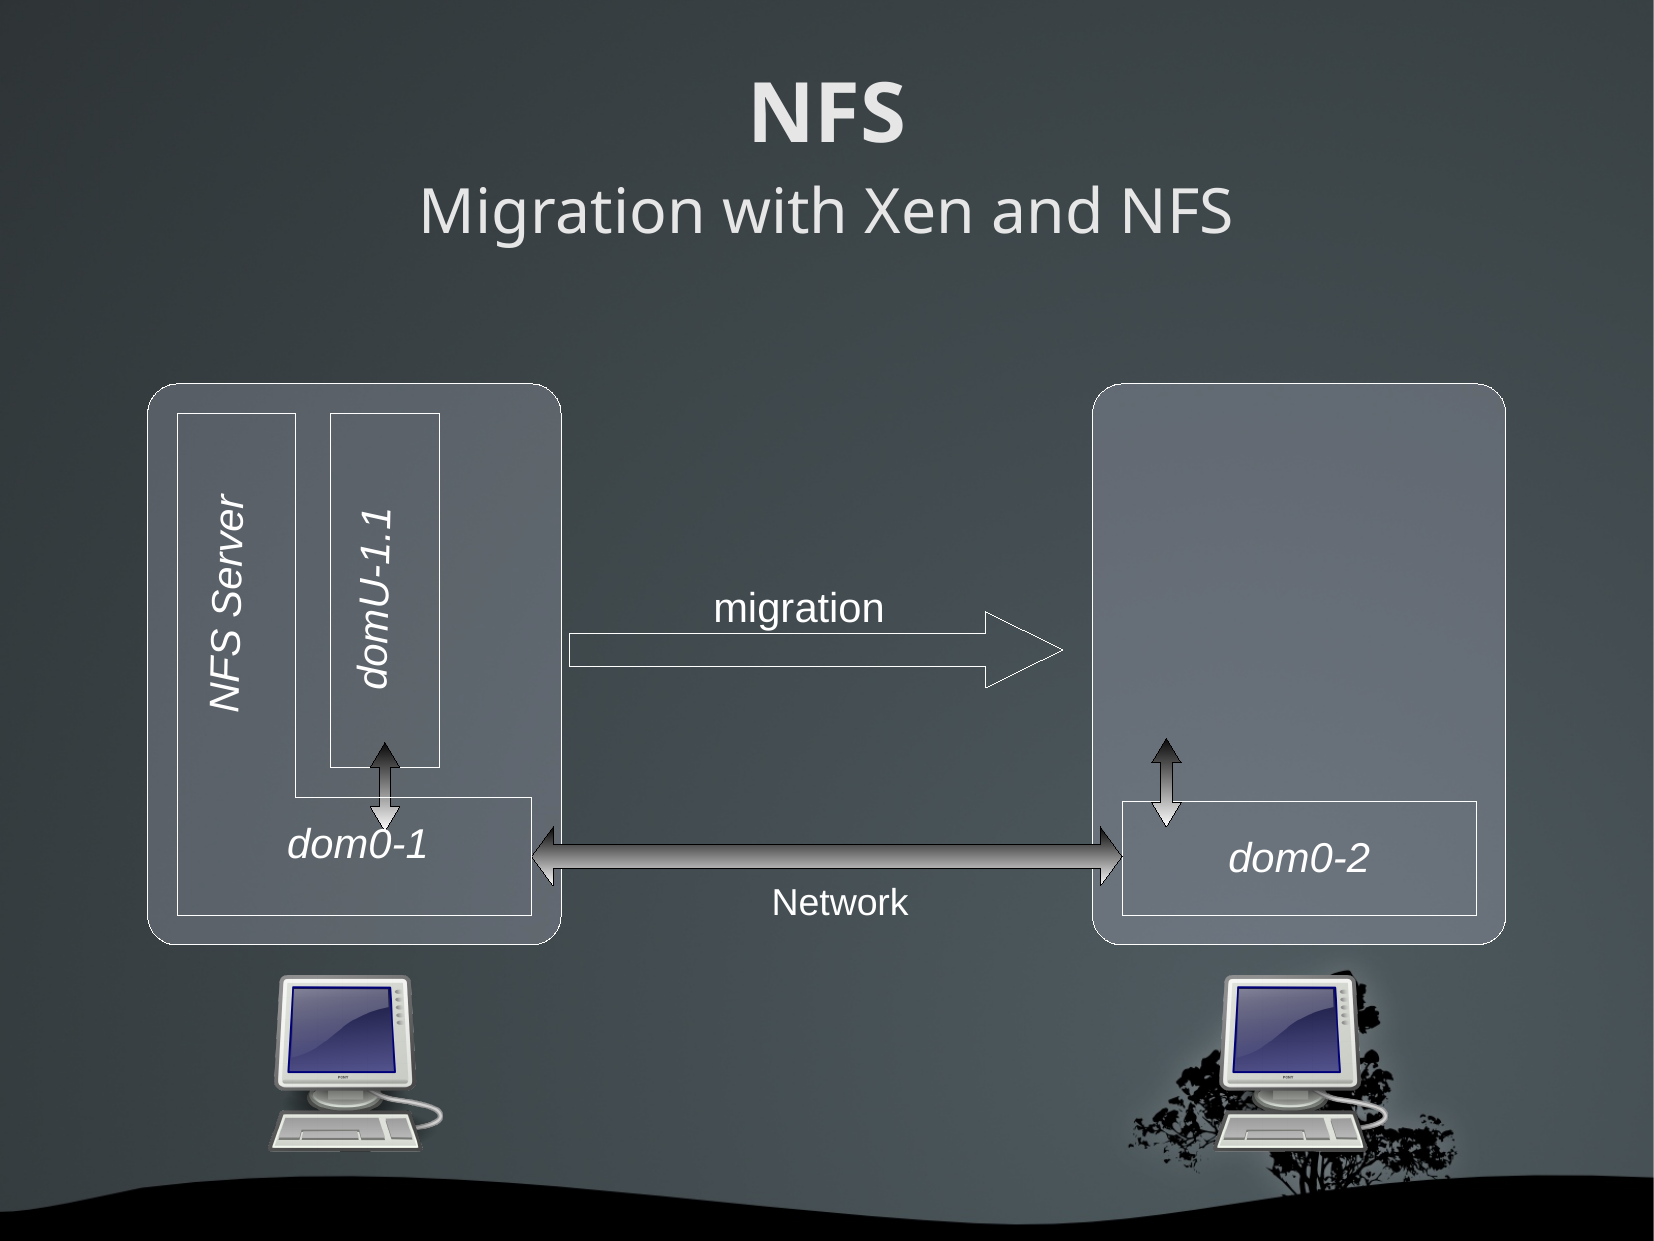

# NFS Migration with Xen and NFS
domU-1.1
NFS Server
migration
dom0-2
dom0-1
Network